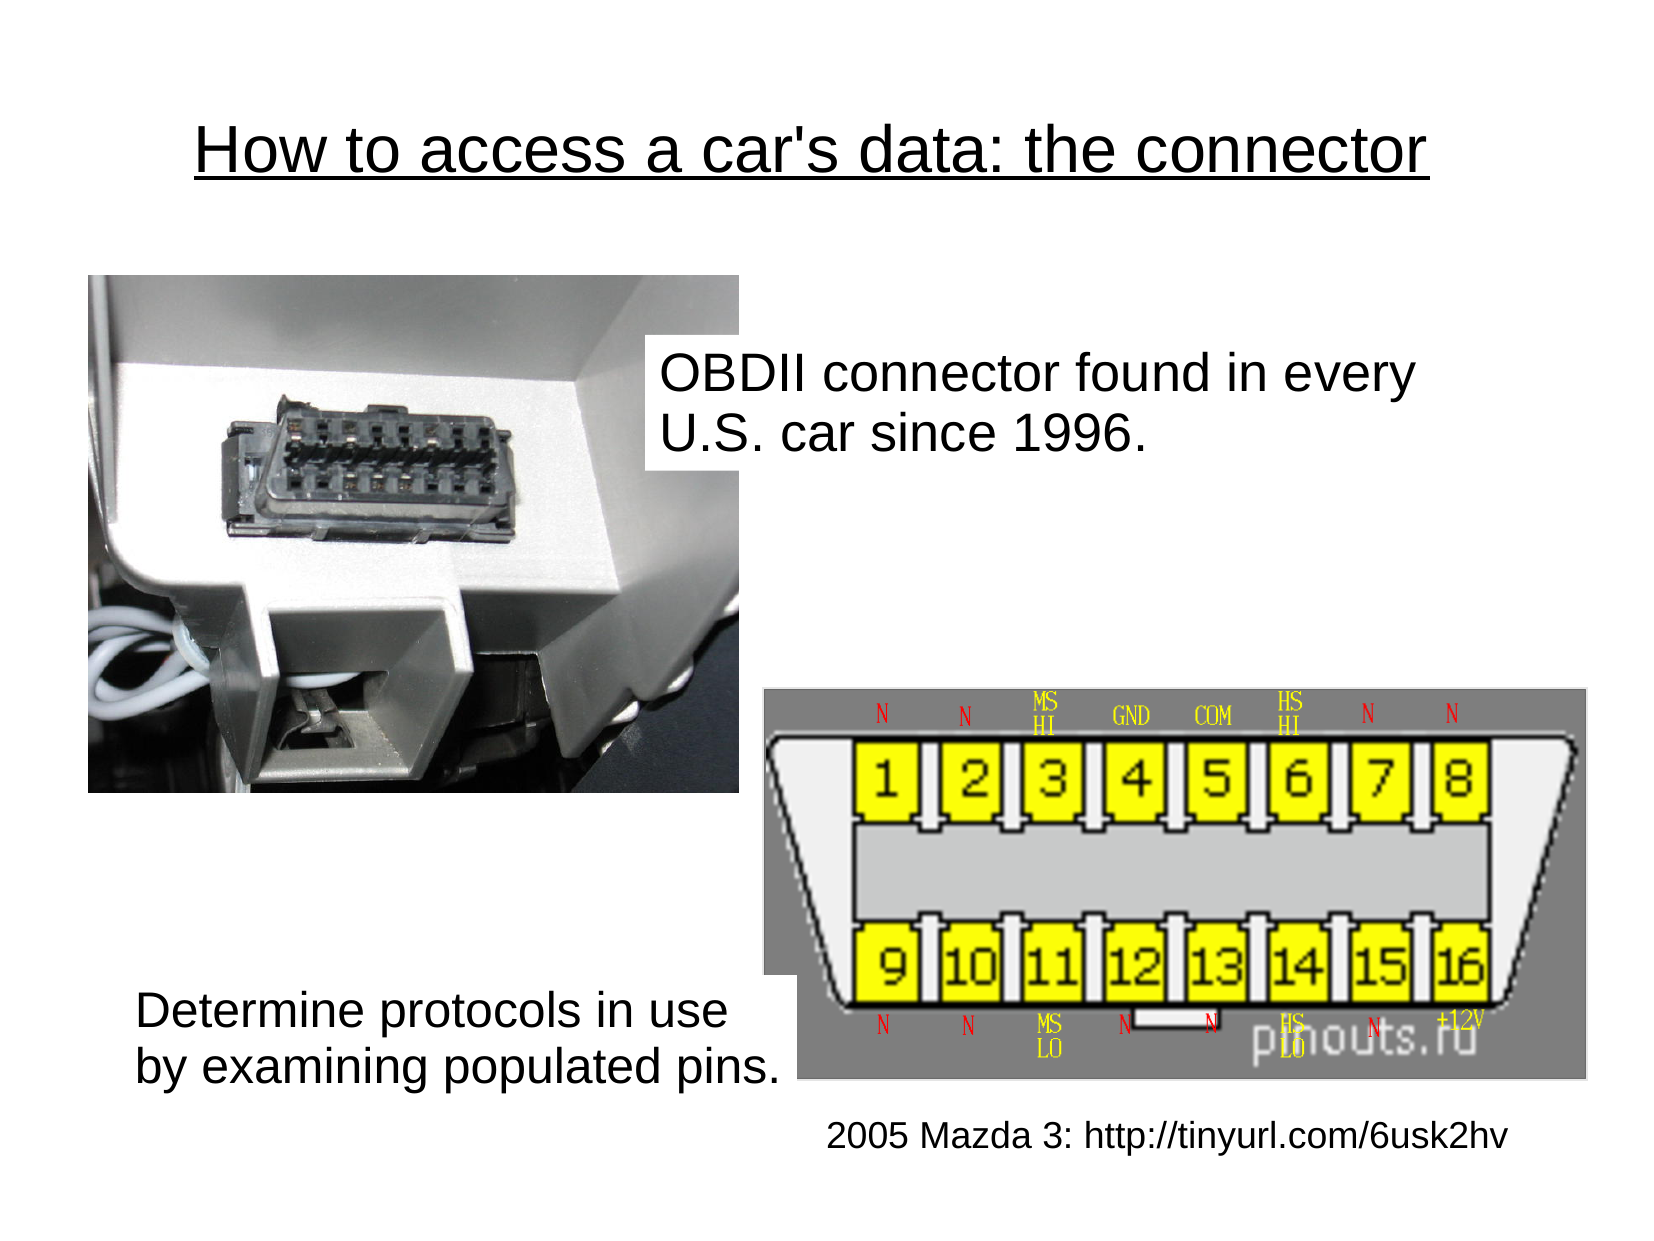

# How to access a car's data: the connector
OBDII connector found in every
U.S. car since 1996.
2005 Mazda 3: http://tinyurl.com/6usk2hv
Determine protocols in use
by examining populated pins.